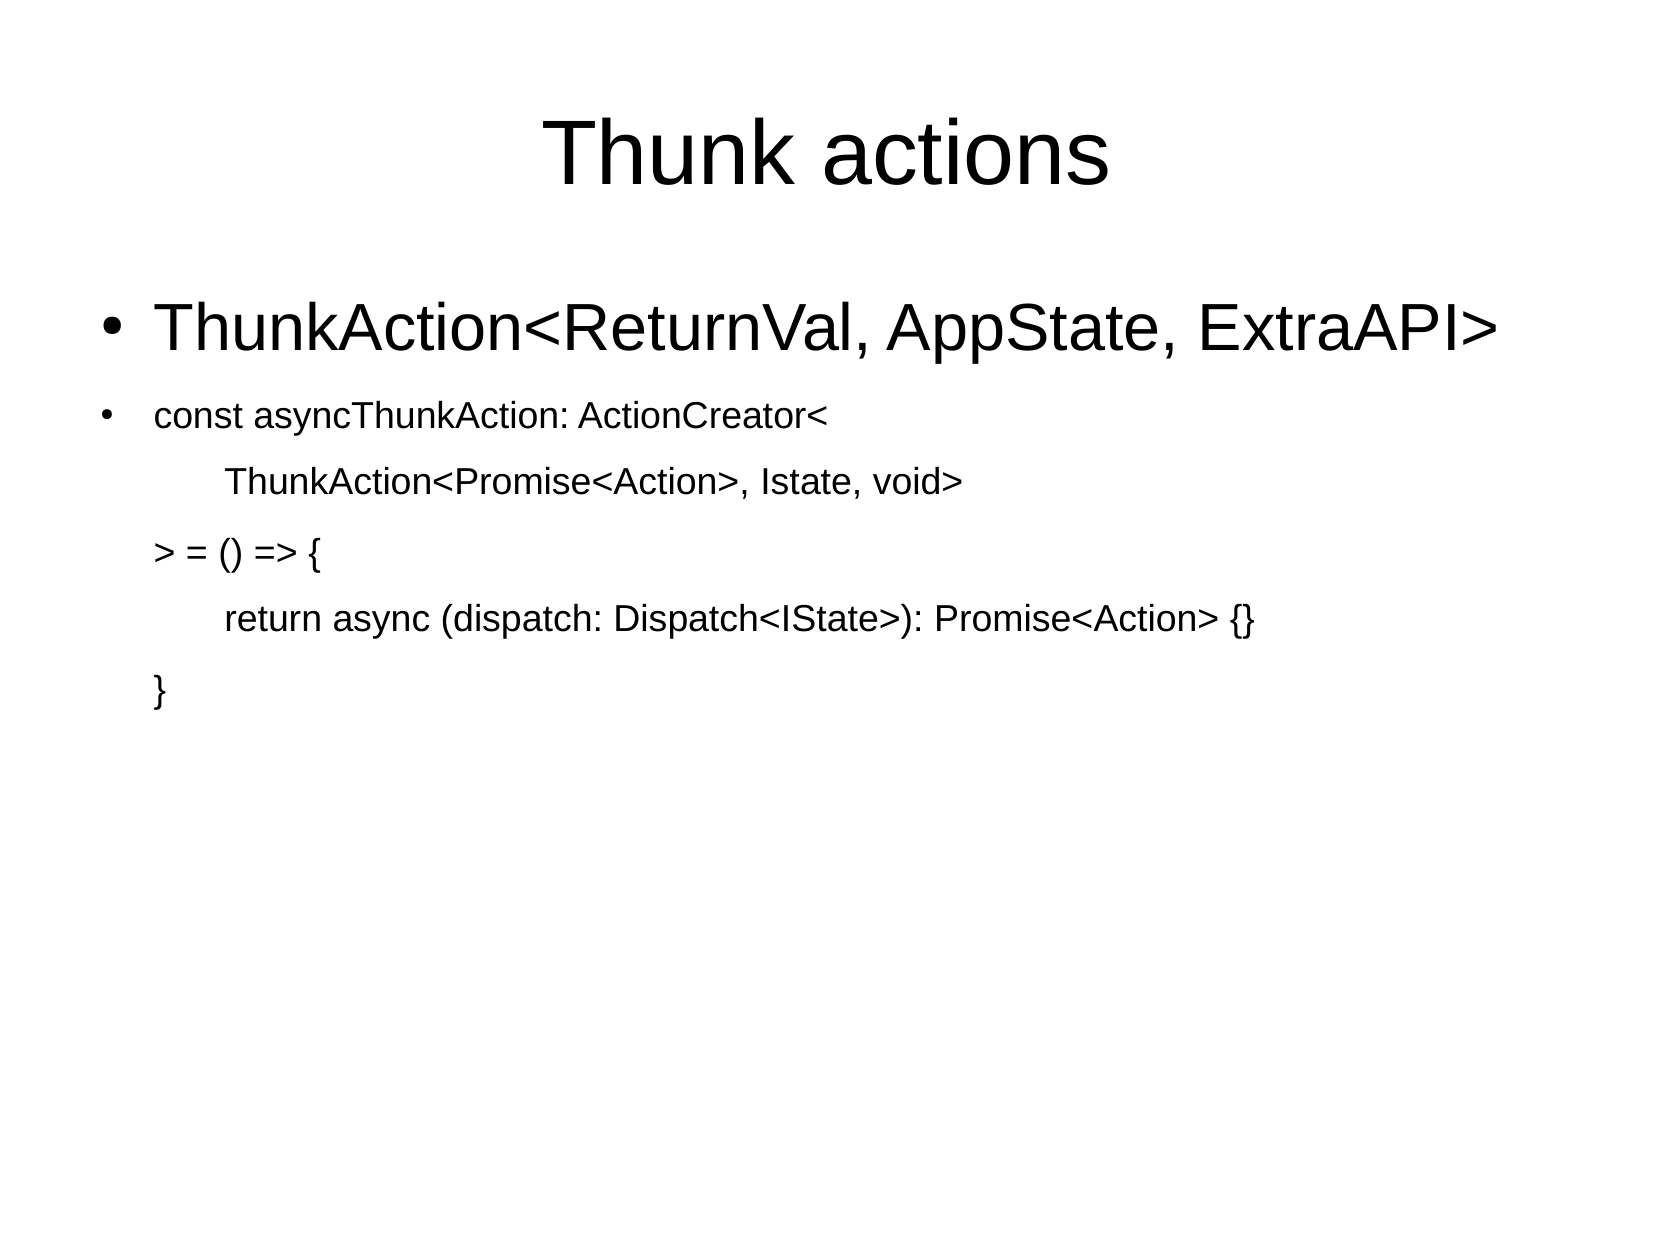

# Thunk actions
ThunkAction<ReturnVal, AppState, ExtraAPI>
const asyncThunkAction: ActionCreator<
ThunkAction<Promise<Action>, Istate, void>
> = () => {
return async (dispatch: Dispatch<IState>): Promise<Action> {}
}